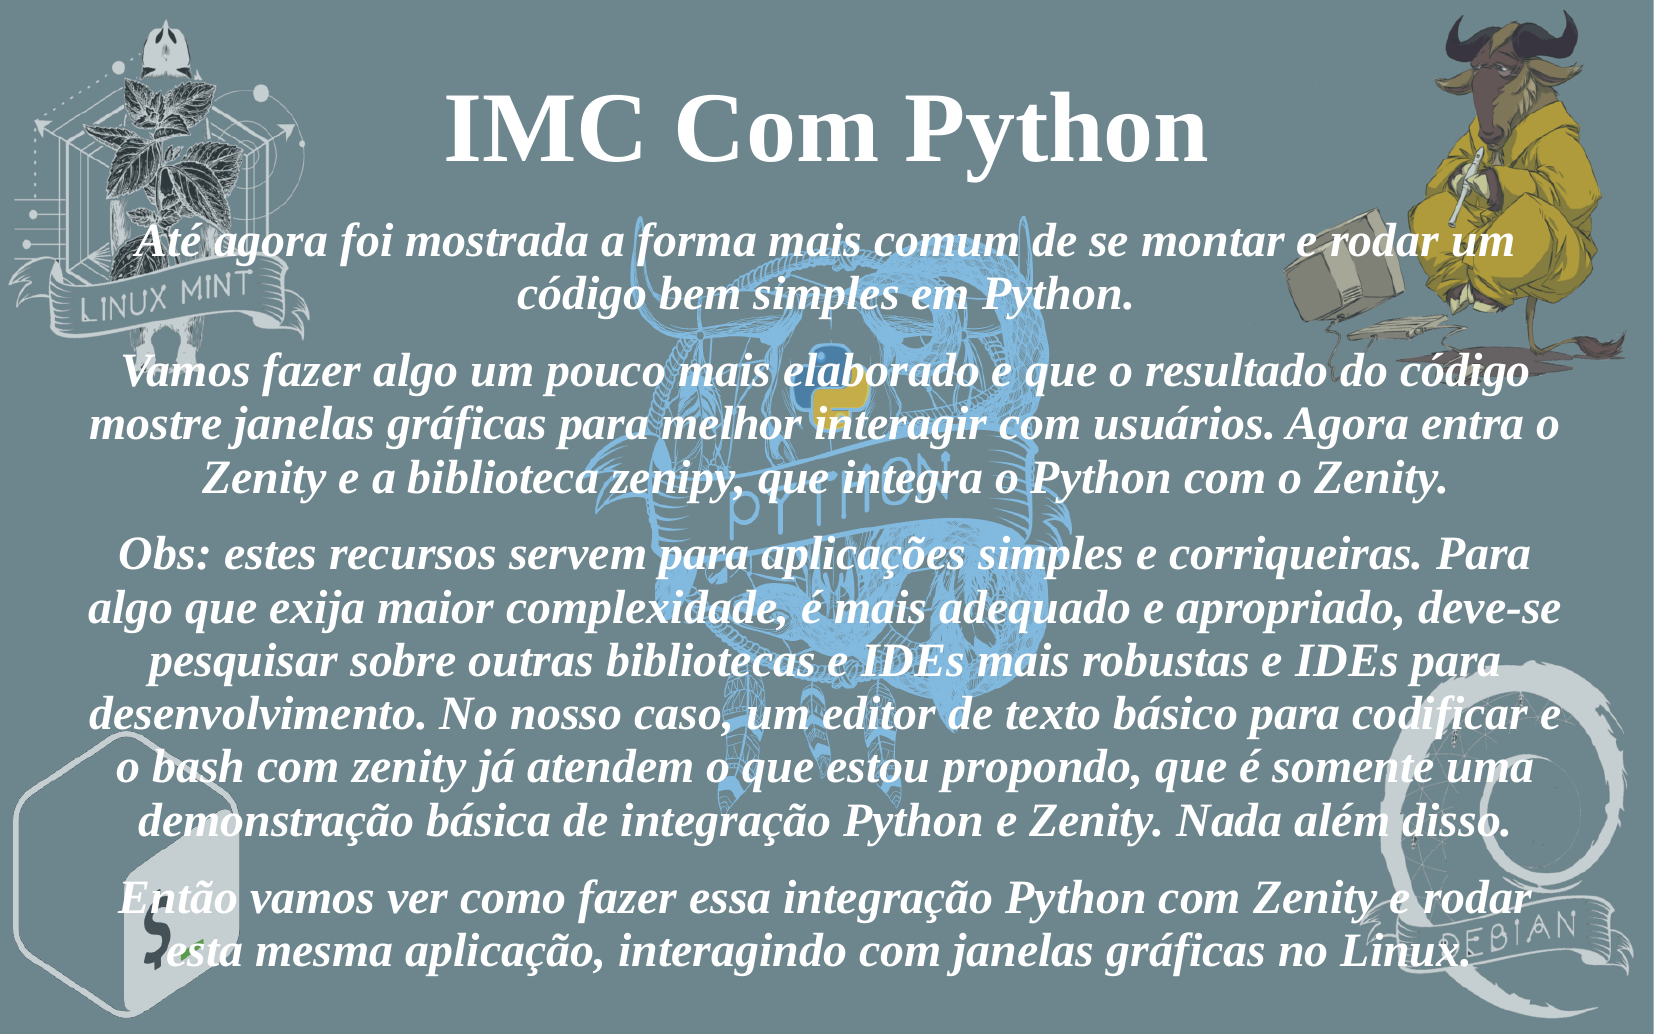

# IMC Com Python
Até agora foi mostrada a forma mais comum de se montar e rodar um código bem simples em Python.
Vamos fazer algo um pouco mais elaborado e que o resultado do código mostre janelas gráficas para melhor interagir com usuários. Agora entra o Zenity e a biblioteca zenipy, que integra o Python com o Zenity.
Obs: estes recursos servem para aplicações simples e corriqueiras. Para algo que exija maior complexidade, é mais adequado e apropriado, deve-se pesquisar sobre outras bibliotecas e IDEs mais robustas e IDEs para desenvolvimento. No nosso caso, um editor de texto básico para codificar e o bash com zenity já atendem o que estou propondo, que é somente uma demonstração básica de integração Python e Zenity. Nada além disso.
Então vamos ver como fazer essa integração Python com Zenity e rodar esta mesma aplicação, interagindo com janelas gráficas no Linux.